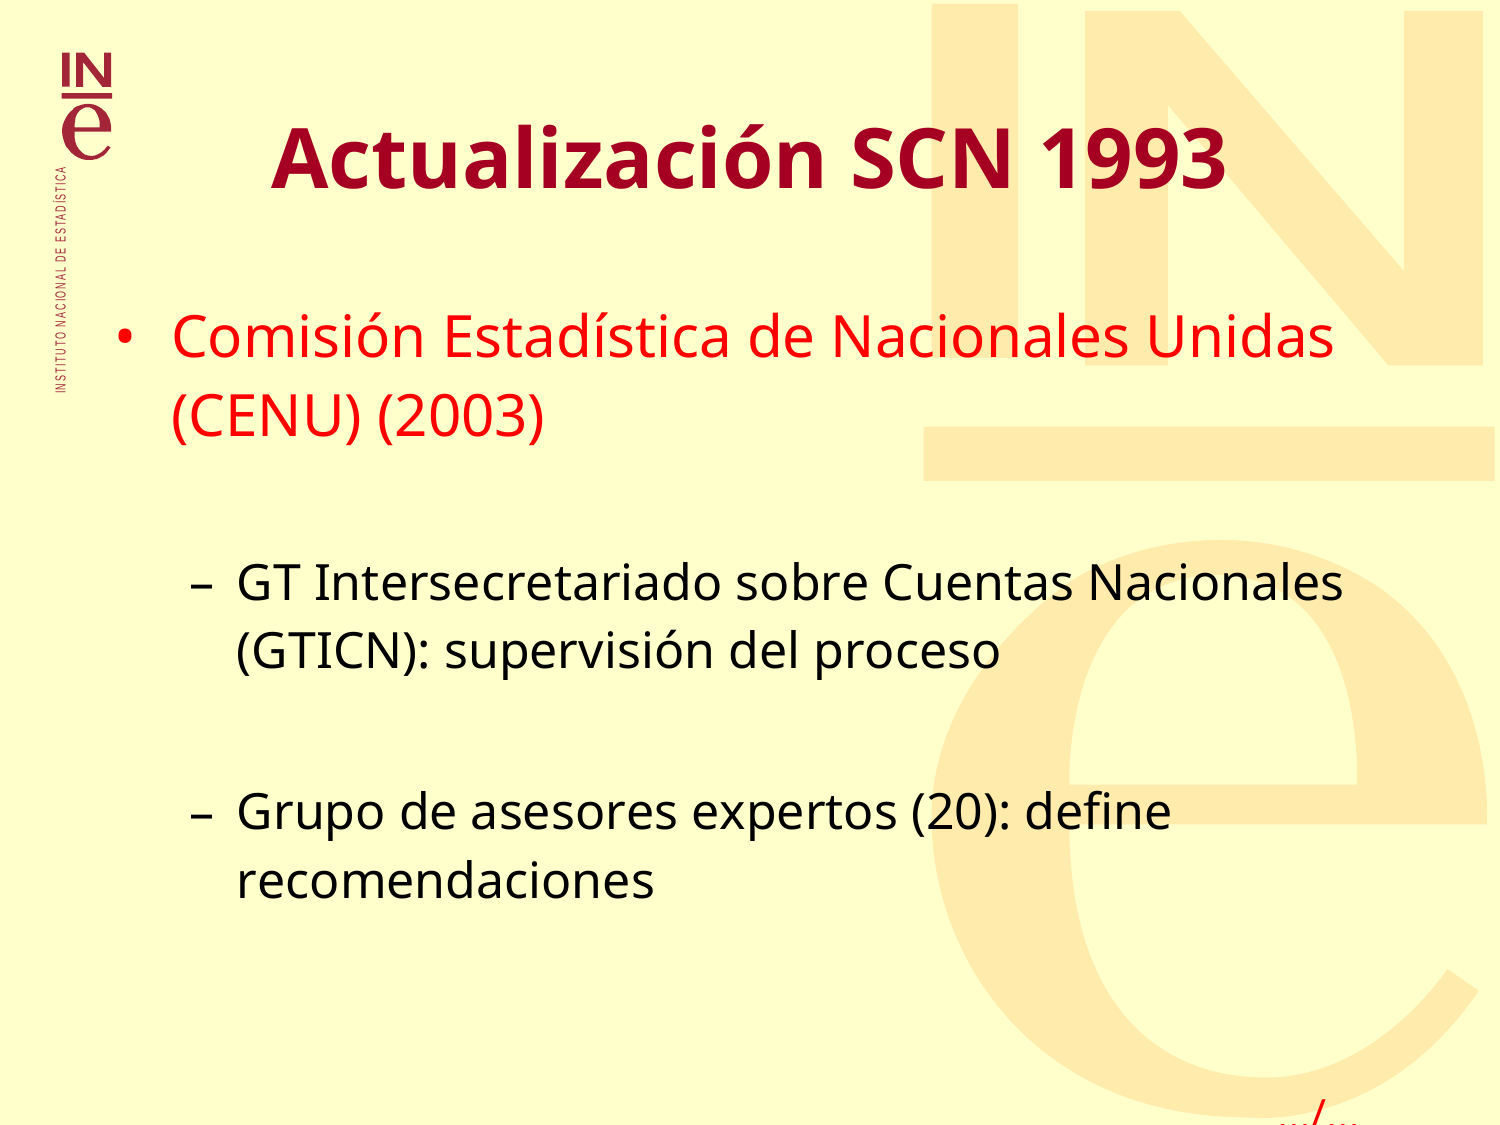

# Actualización SCN 1993
Comisión Estadística de Nacionales Unidas (CENU) (2003)
GT Intersecretariado sobre Cuentas Nacionales (GTICN): supervisión del proceso
Grupo de asesores expertos (20): define recomendaciones
.../...